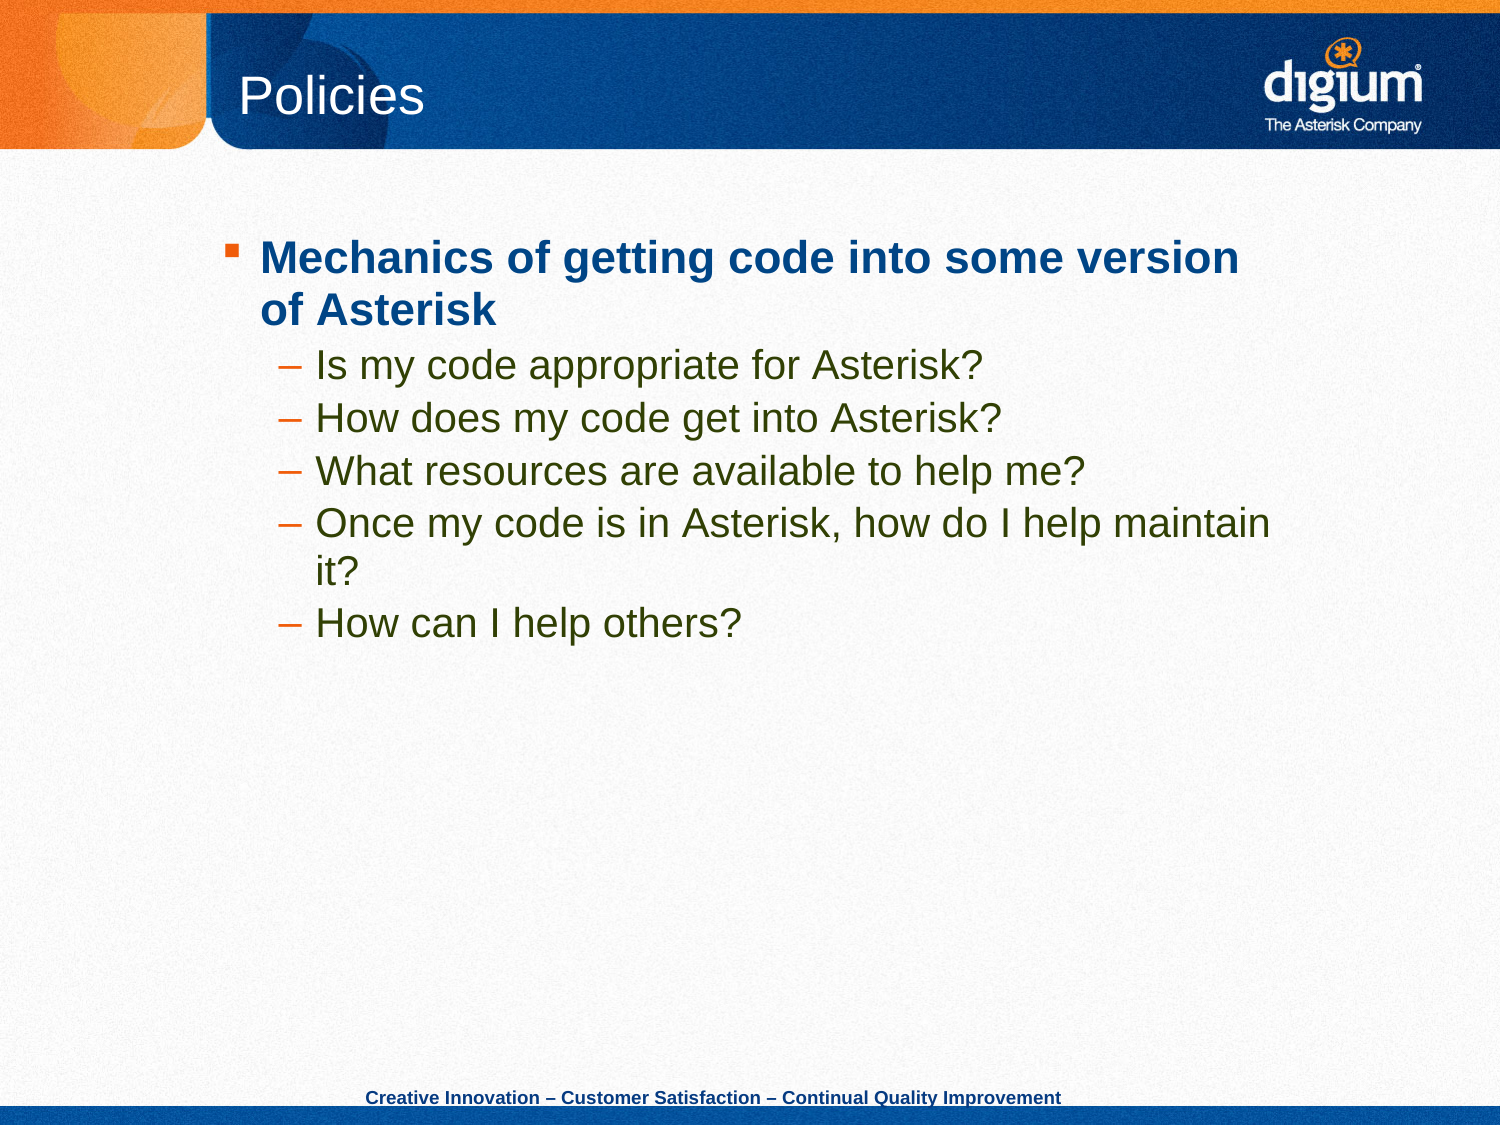

# Policies
Mechanics of getting code into some version of Asterisk
Is my code appropriate for Asterisk?
How does my code get into Asterisk?
What resources are available to help me?
Once my code is in Asterisk, how do I help maintain it?
How can I help others?